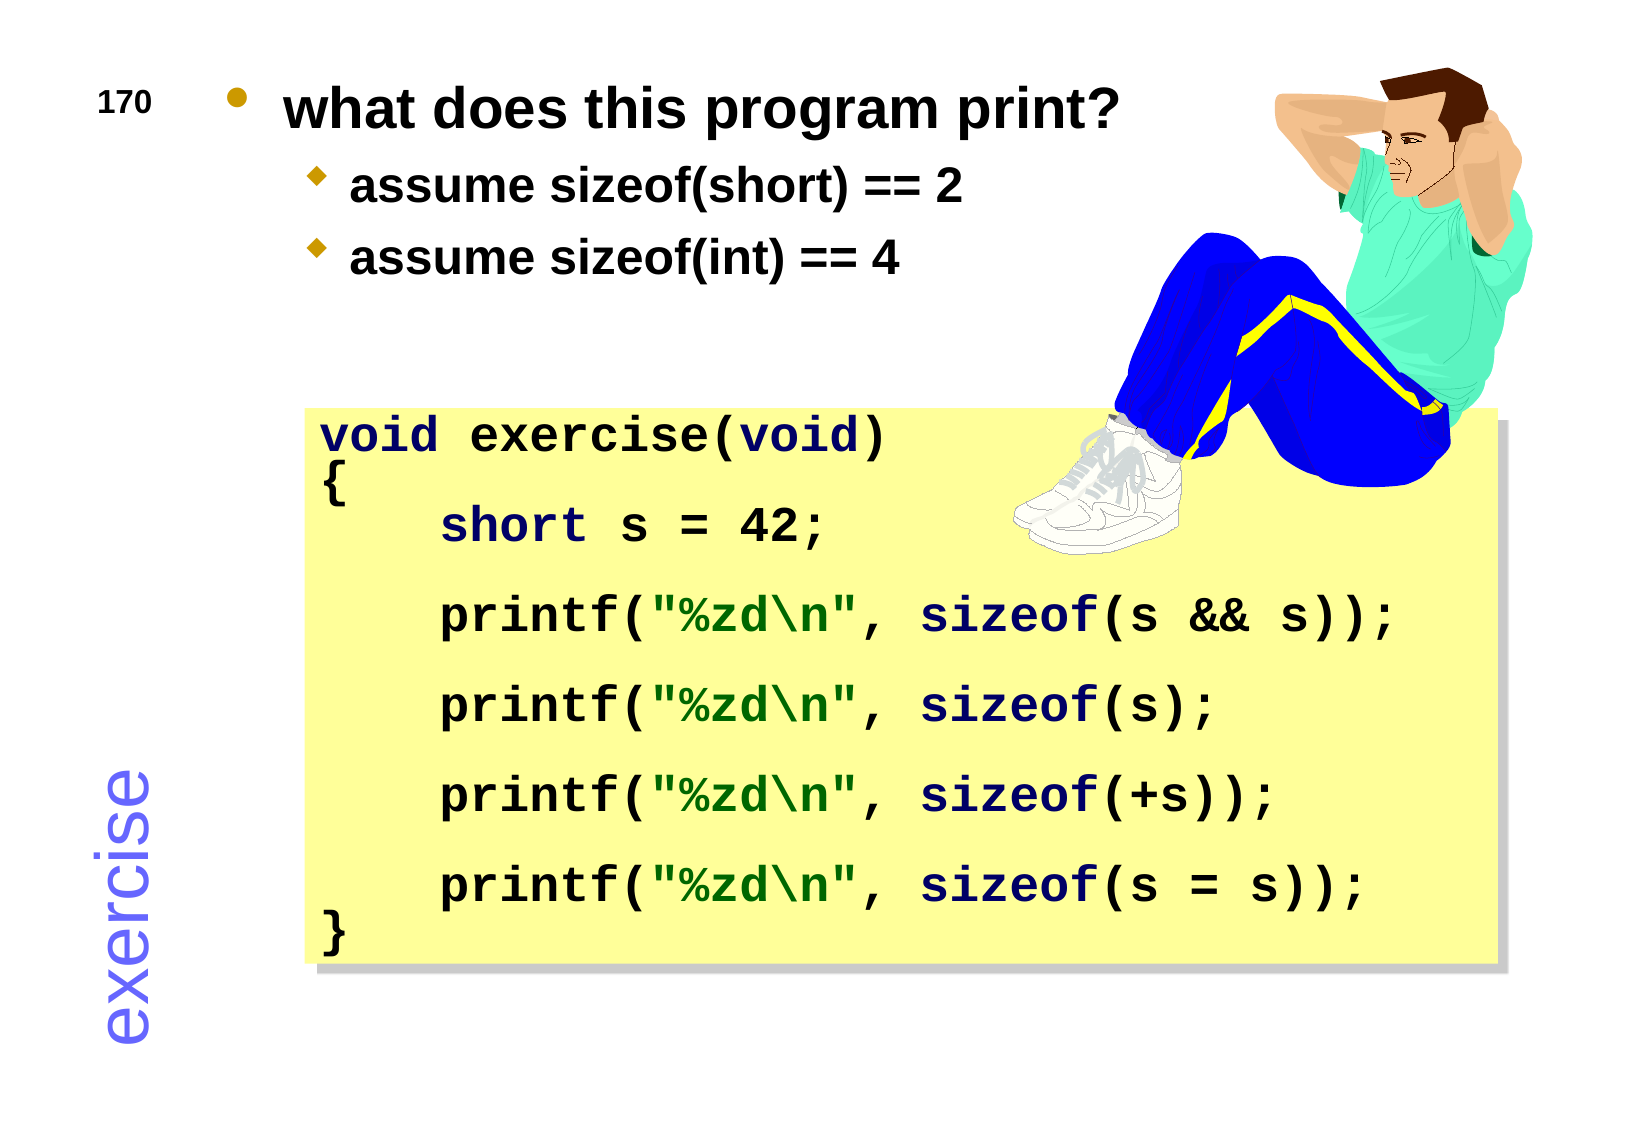

170
what does this program print?
assume sizeof(short) == 2
assume sizeof(int) == 4
void exercise(void)
{
 short s = 42;
 printf("%zd\n", sizeof(s && s));
 printf("%zd\n", sizeof(s);
 printf("%zd\n", sizeof(+s));
 printf("%zd\n", sizeof(s = s));
}
# exercise